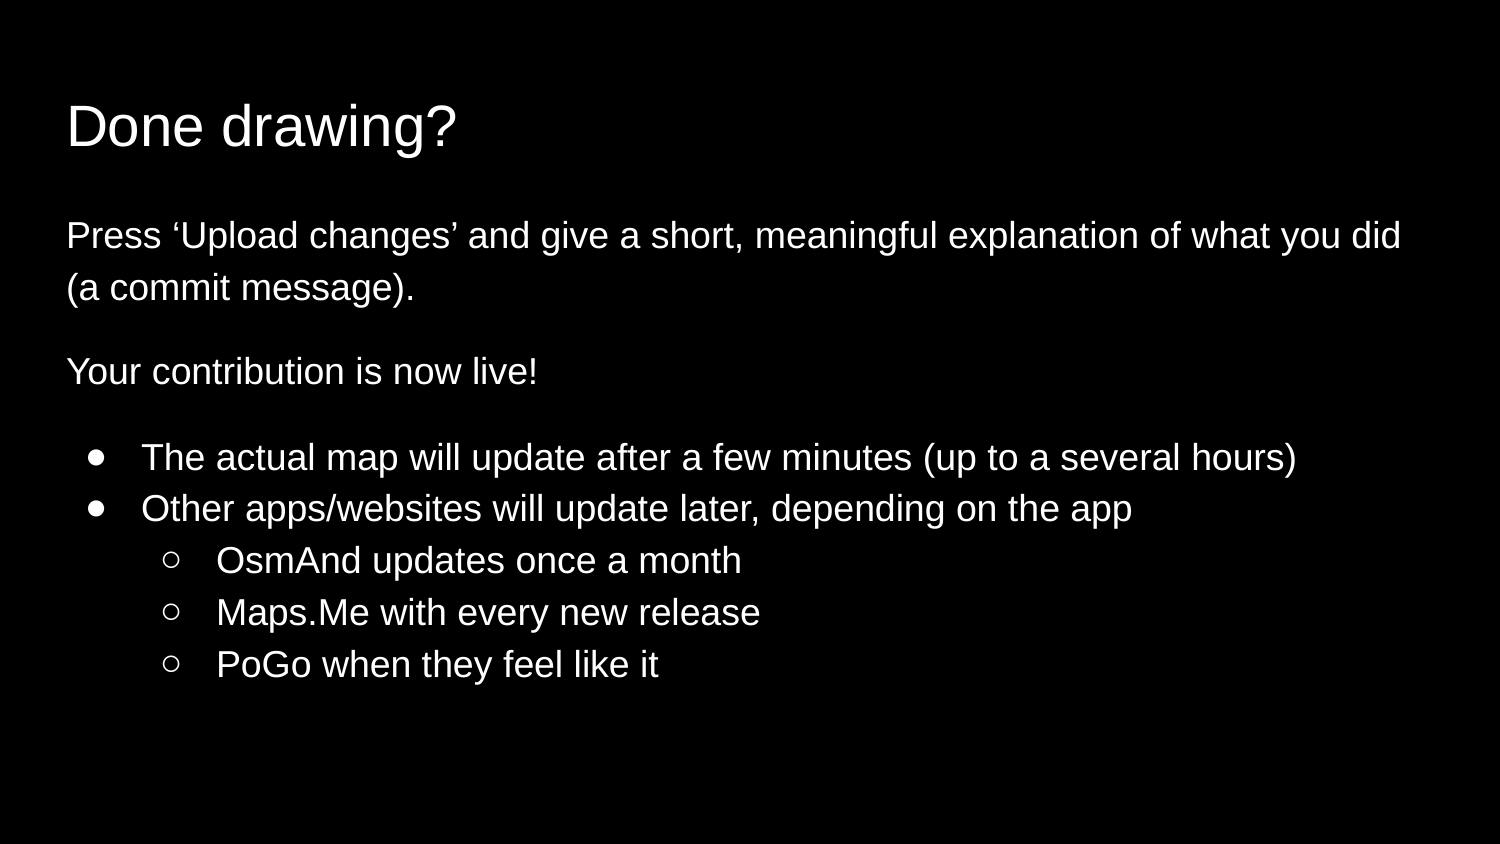

# Done drawing?
Press ‘Upload changes’ and give a short, meaningful explanation of what you did (a commit message).
Your contribution is now live!
The actual map will update after a few minutes (up to a several hours)
Other apps/websites will update later, depending on the app
OsmAnd updates once a month
Maps.Me with every new release
PoGo when they feel like it